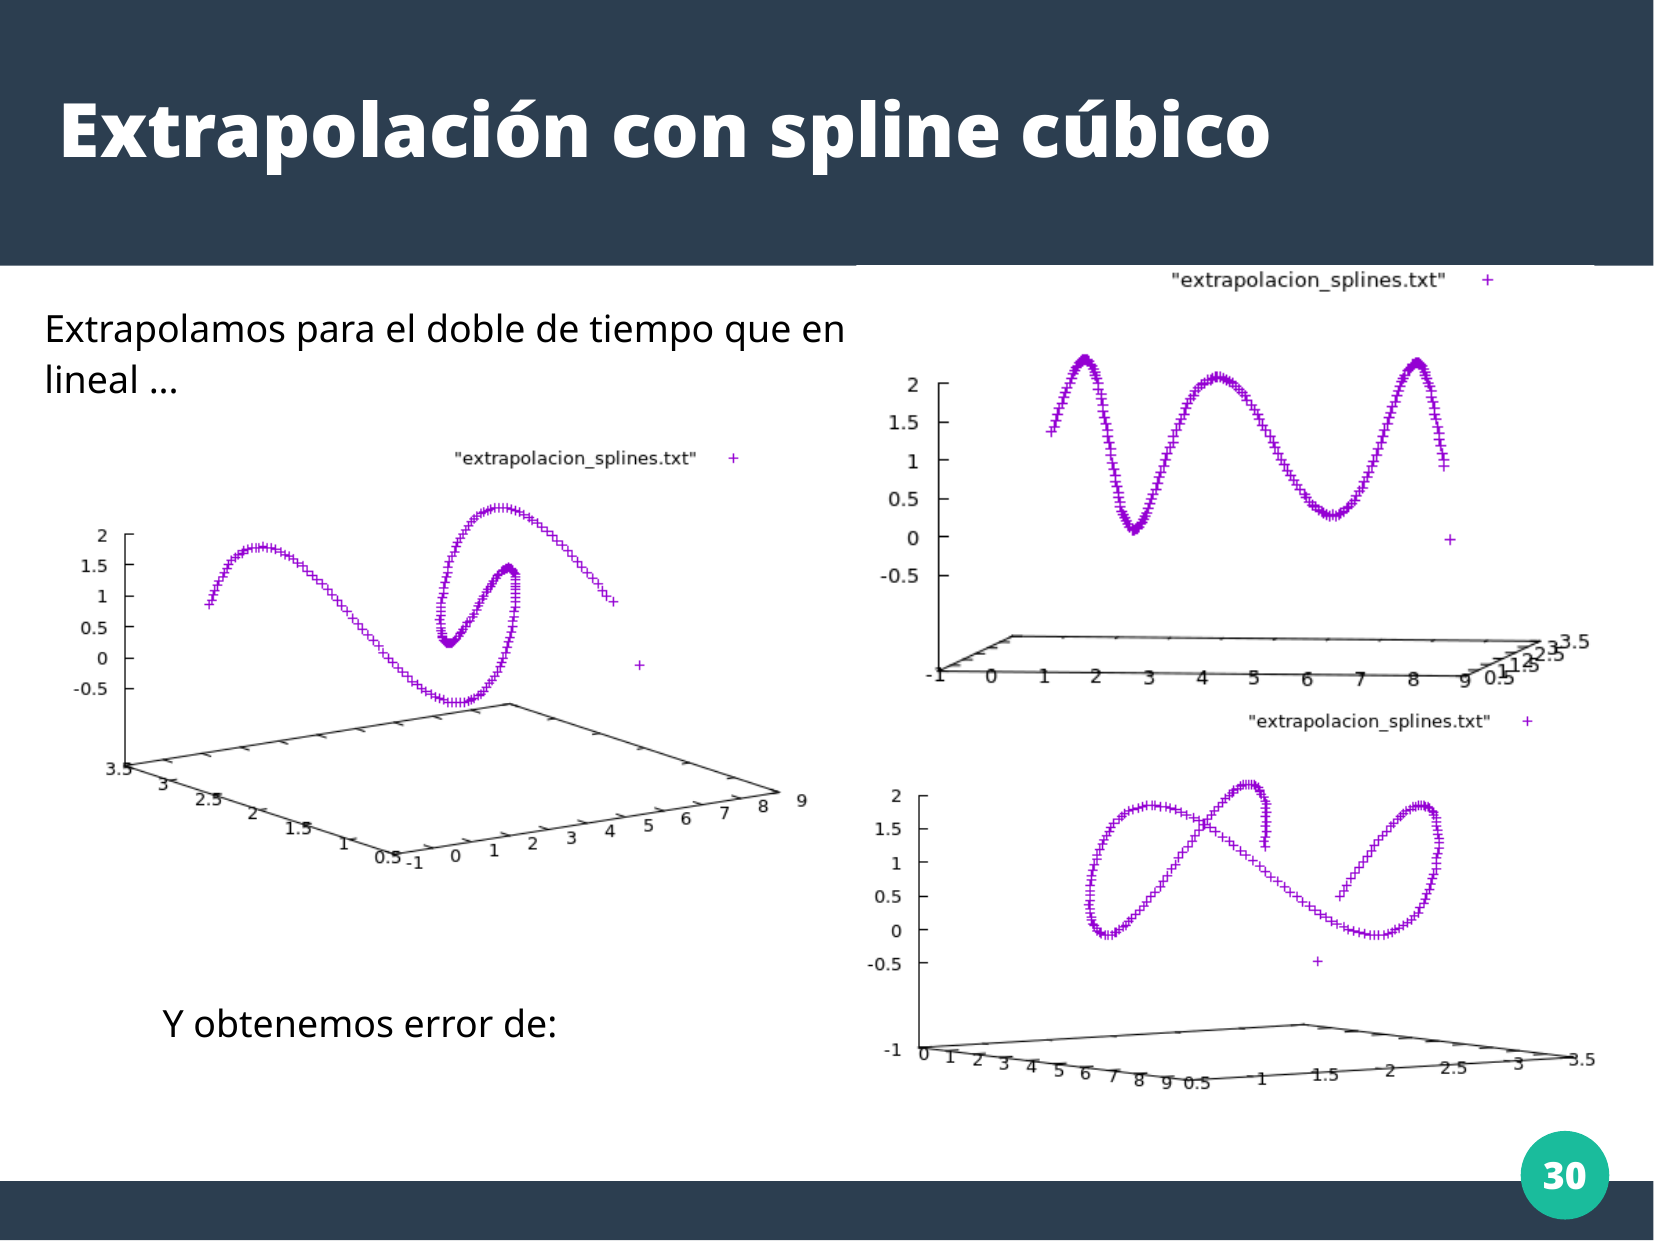

# Extrapolación con spline cúbico
Extrapolamos para el doble de tiempo que en lineal ...
Y obtenemos error de:
30